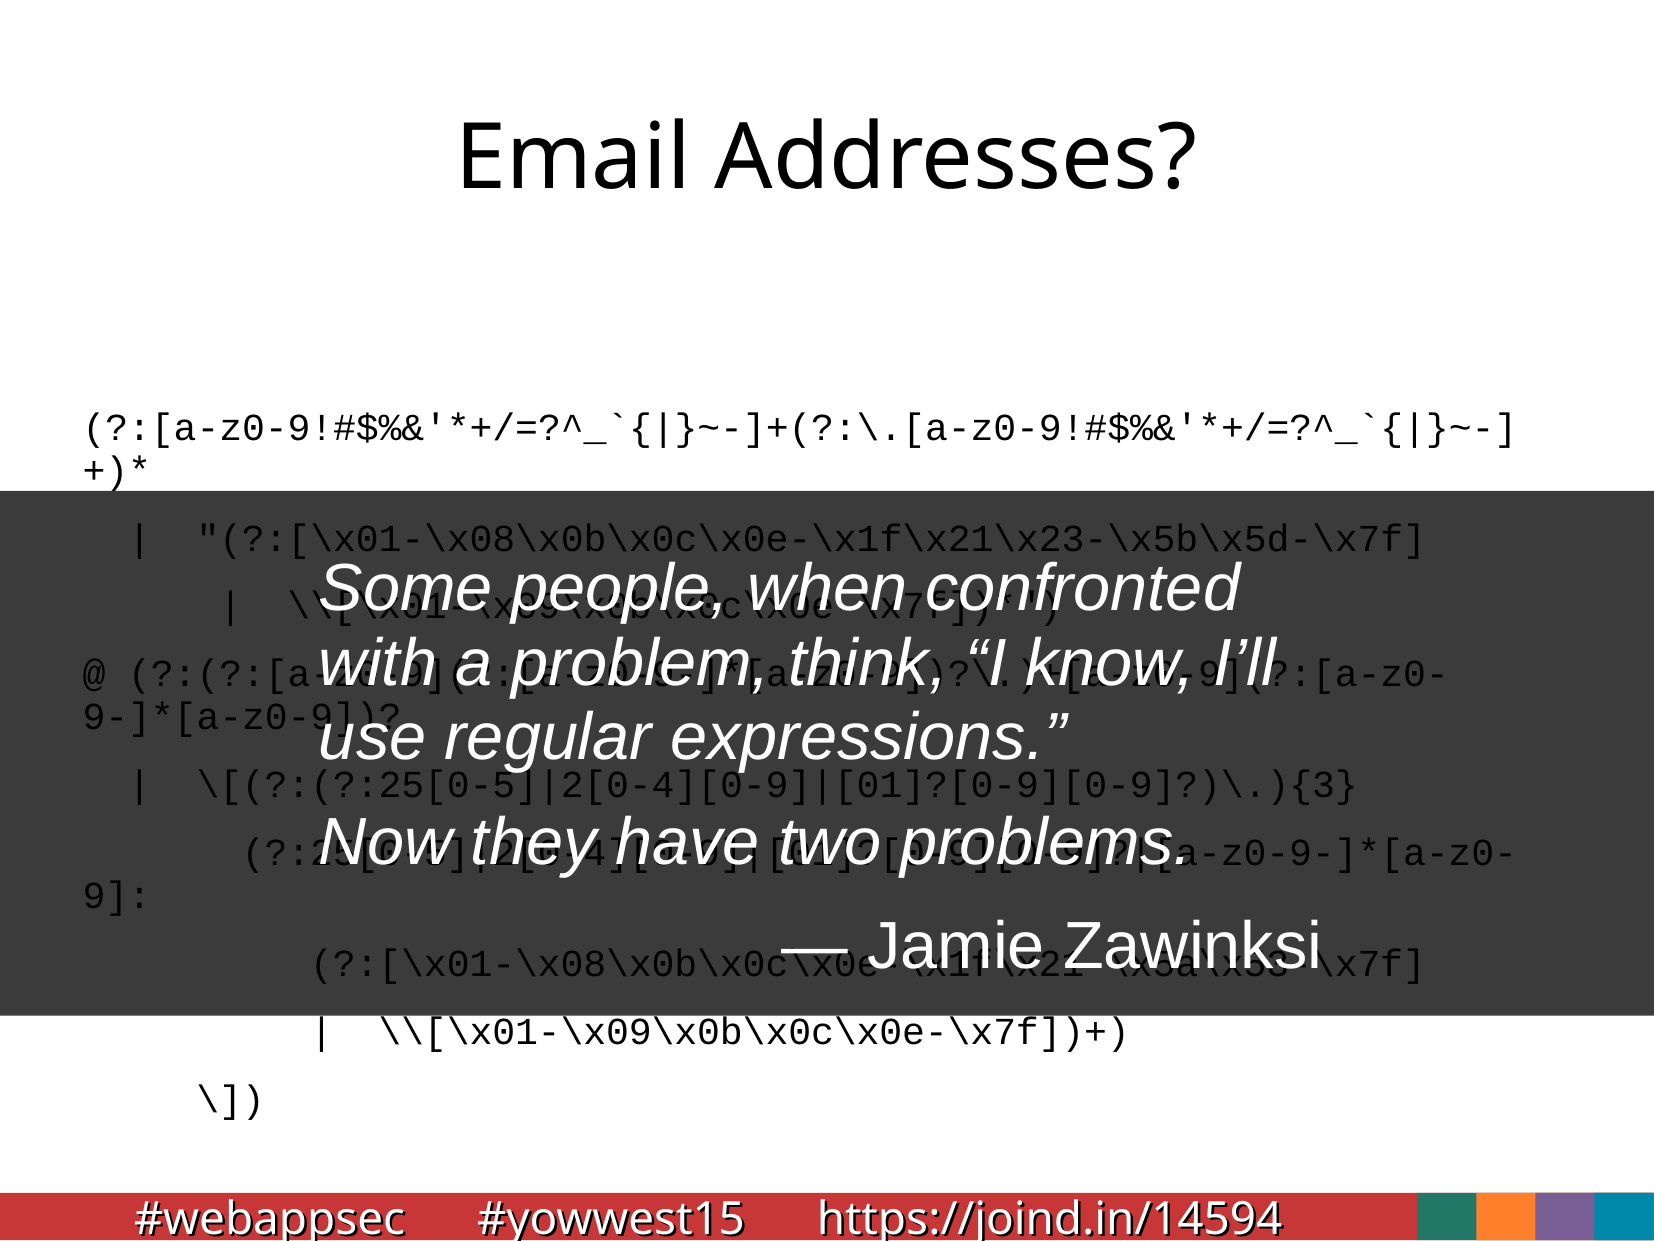

Email Addresses?
# (?:[a-z0-9!#$%&'*+/=?^_`{|}~-]+(?:\.[a-z0-9!#$%&'*+/=?^_`{|}~-]+)*
 | "(?:[\x01-\x08\x0b\x0c\x0e-\x1f\x21\x23-\x5b\x5d-\x7f]
 | \\[\x01-\x09\x0b\x0c\x0e-\x7f])*")
@ (?:(?:[a-z0-9](?:[a-z0-9-]*[a-z0-9])?\.)+[a-z0-9](?:[a-z0-9-]*[a-z0-9])?
 | \[(?:(?:25[0-5]|2[0-4][0-9]|[01]?[0-9][0-9]?)\.){3}
 (?:25[0-5]|2[0-4][0-9]|[01]?[0-9][0-9]?|[a-z0-9-]*[a-z0-9]:
 (?:[\x01-\x08\x0b\x0c\x0e-\x1f\x21-\x5a\x53-\x7f]
 | \\[\x01-\x09\x0b\x0c\x0e-\x7f])+)
 \])
Some people, when confronted with a problem, think, “I know, I’ll use regular expressions.”
Now they have two problems.
— Jamie Zawinksi